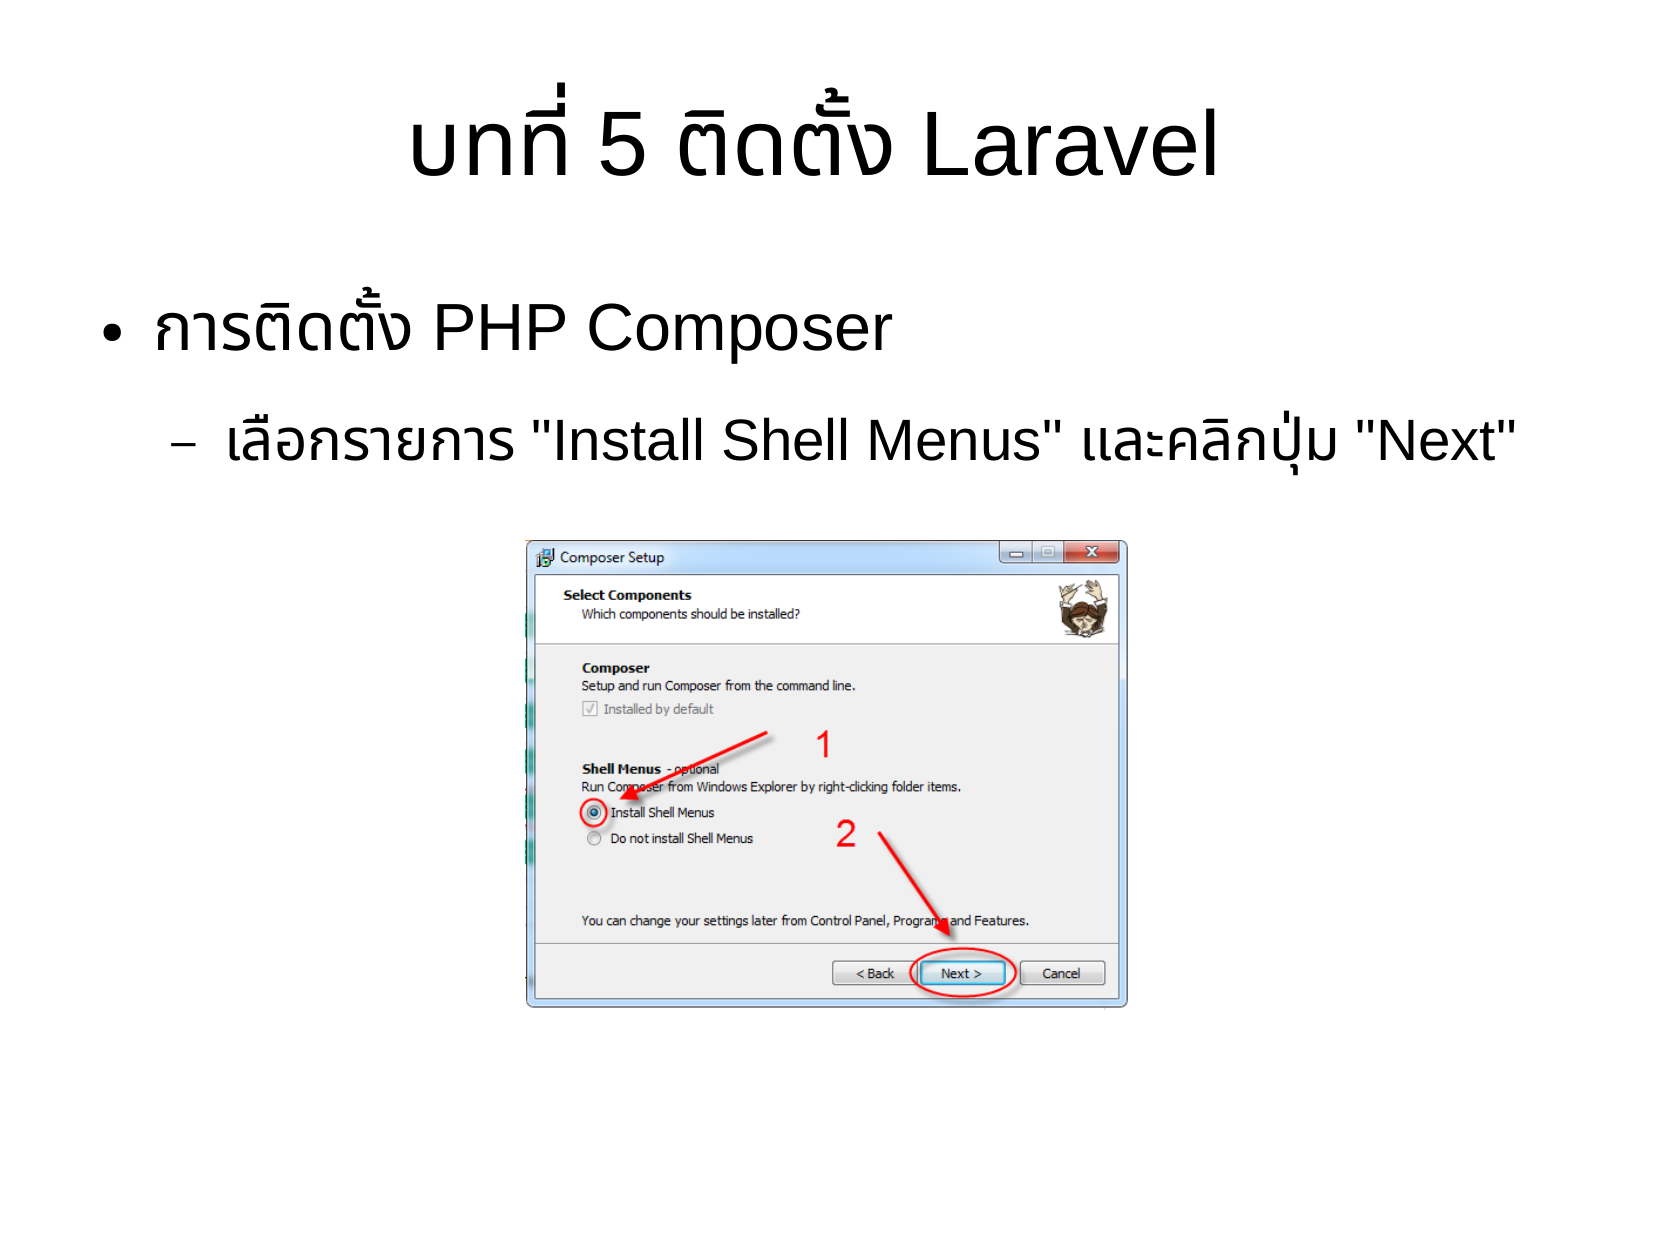

# บทที่ 5 ติดตั้ง Laravel
การติดตั้ง PHP Composer
เลือกรายการ "Install Shell Menus" และคลิกปุ่ม "Next"